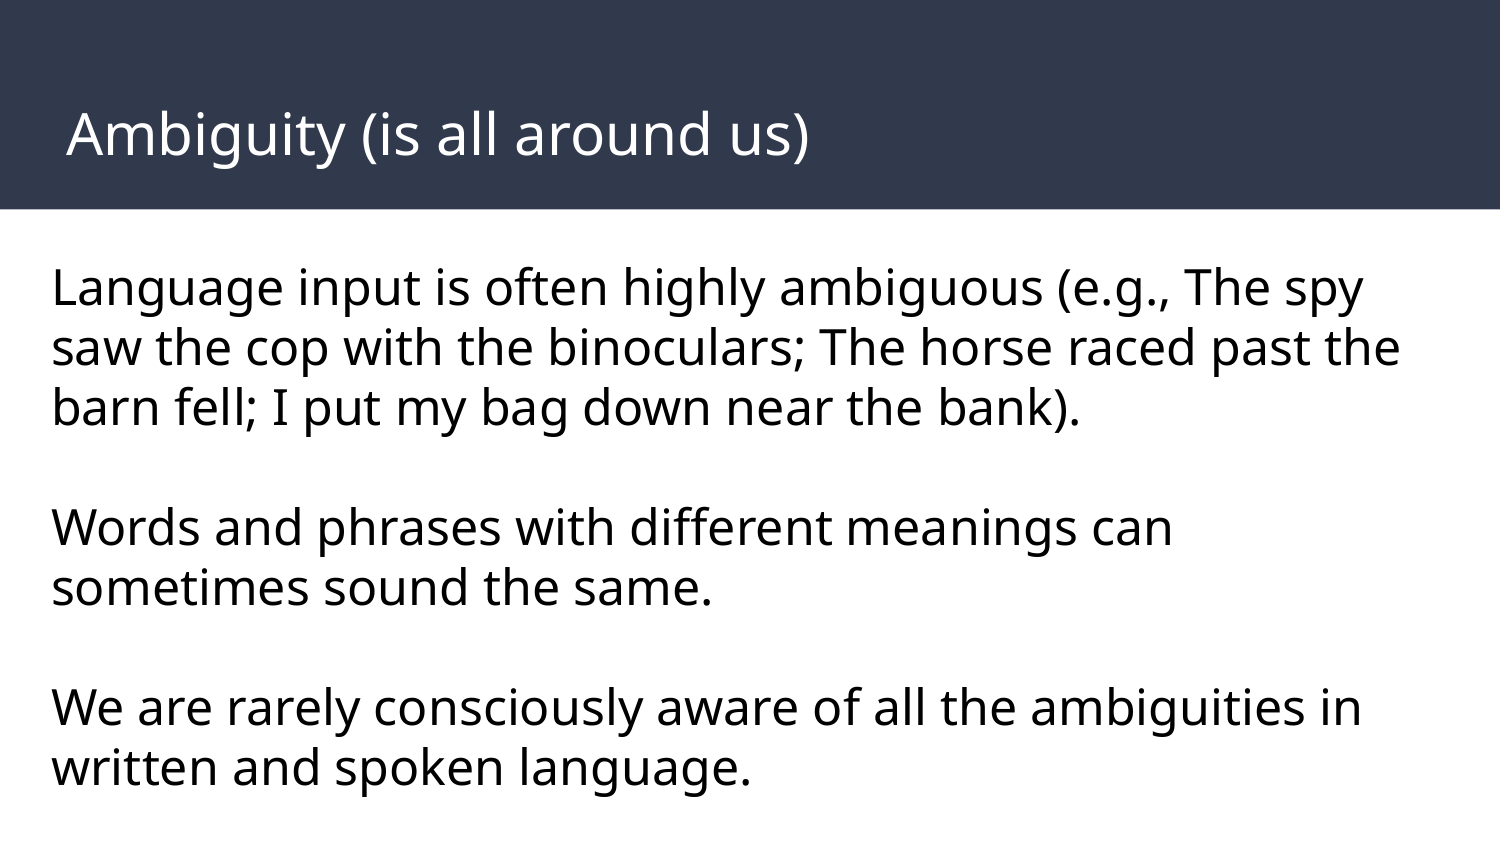

# Ambiguity (is all around us)
Language input is often highly ambiguous (e.g., The spy saw the cop with the binoculars; The horse raced past the barn fell; I put my bag down near the bank).
Words and phrases with different meanings can sometimes sound the same.
We are rarely consciously aware of all the ambiguities in written and spoken language.